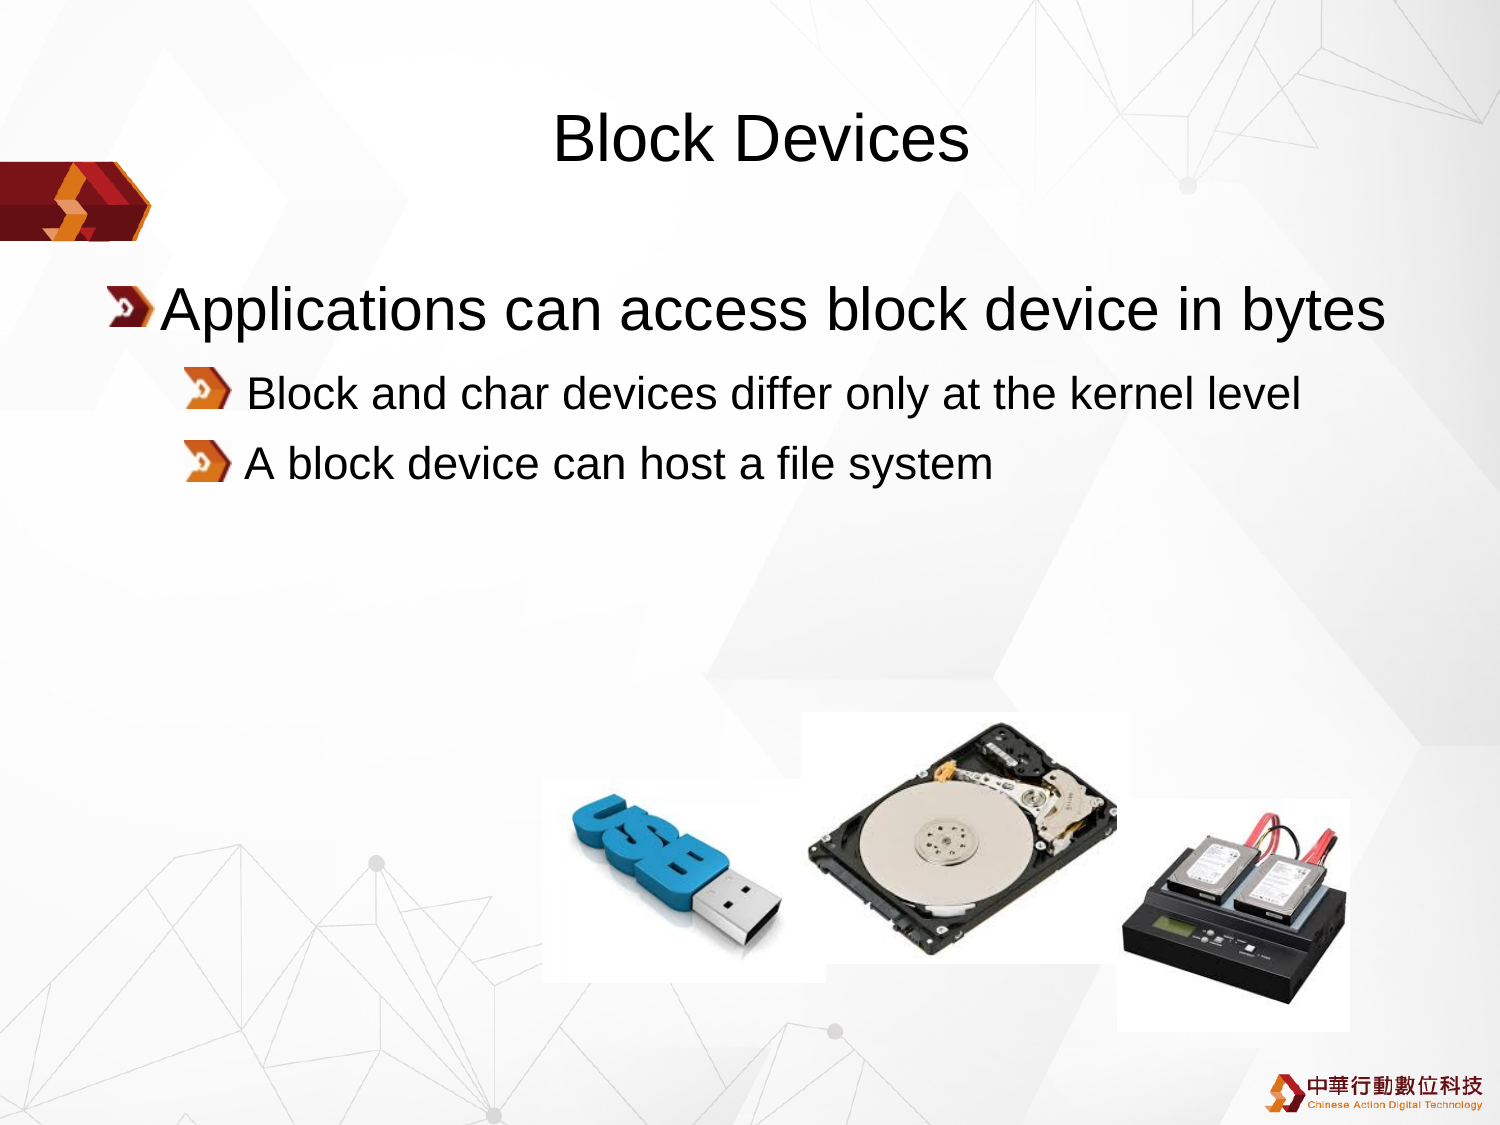

# Block Devices
Applications can access block device in bytes
 Block and char devices differ only at the kernel level
 A block device can host a file system